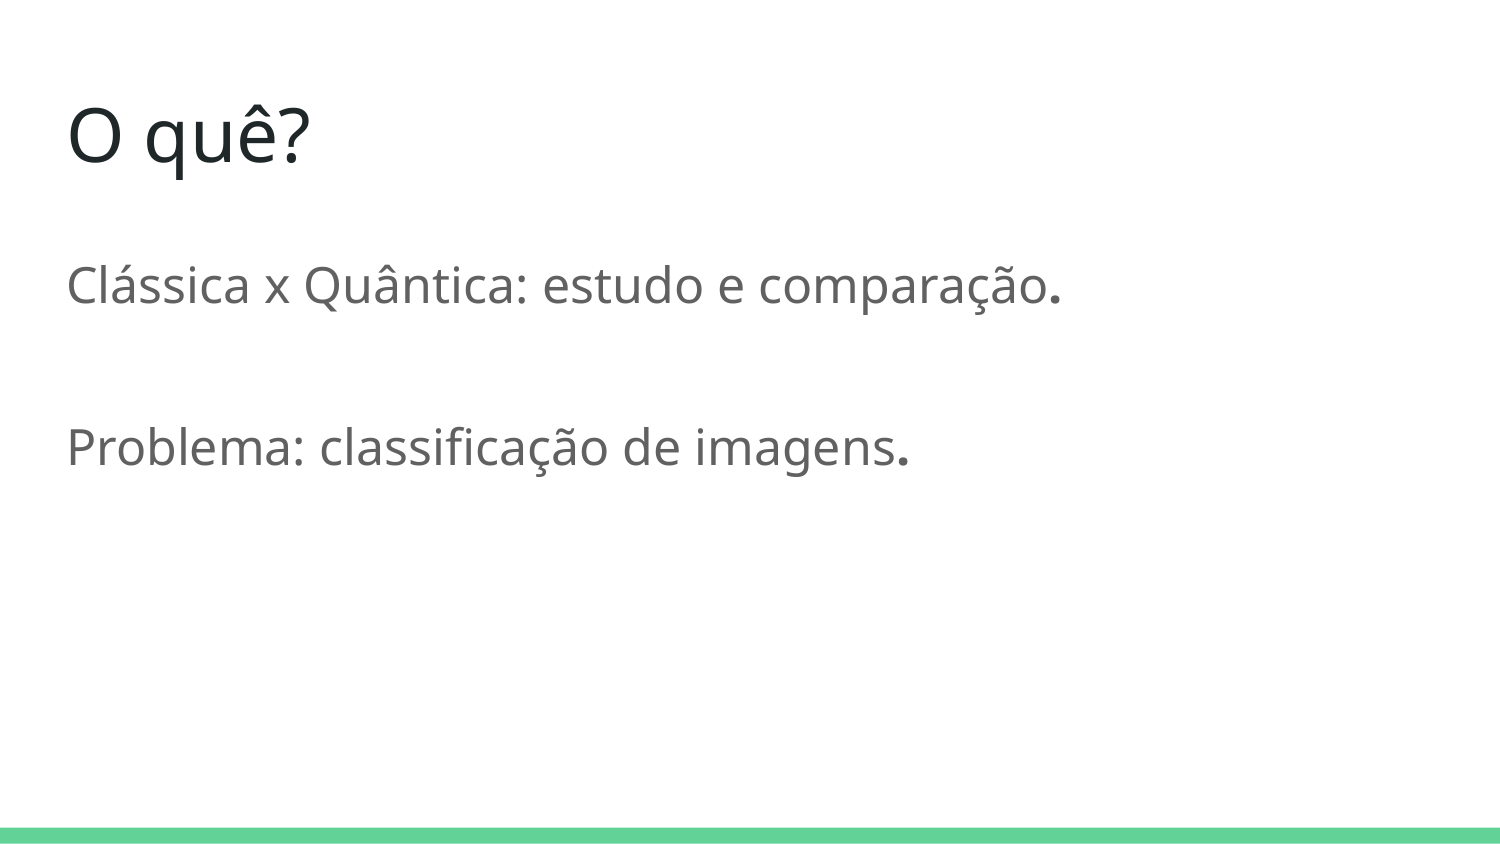

# O quê?
Clássica x Quântica: estudo e comparação.
Problema: classificação de imagens.